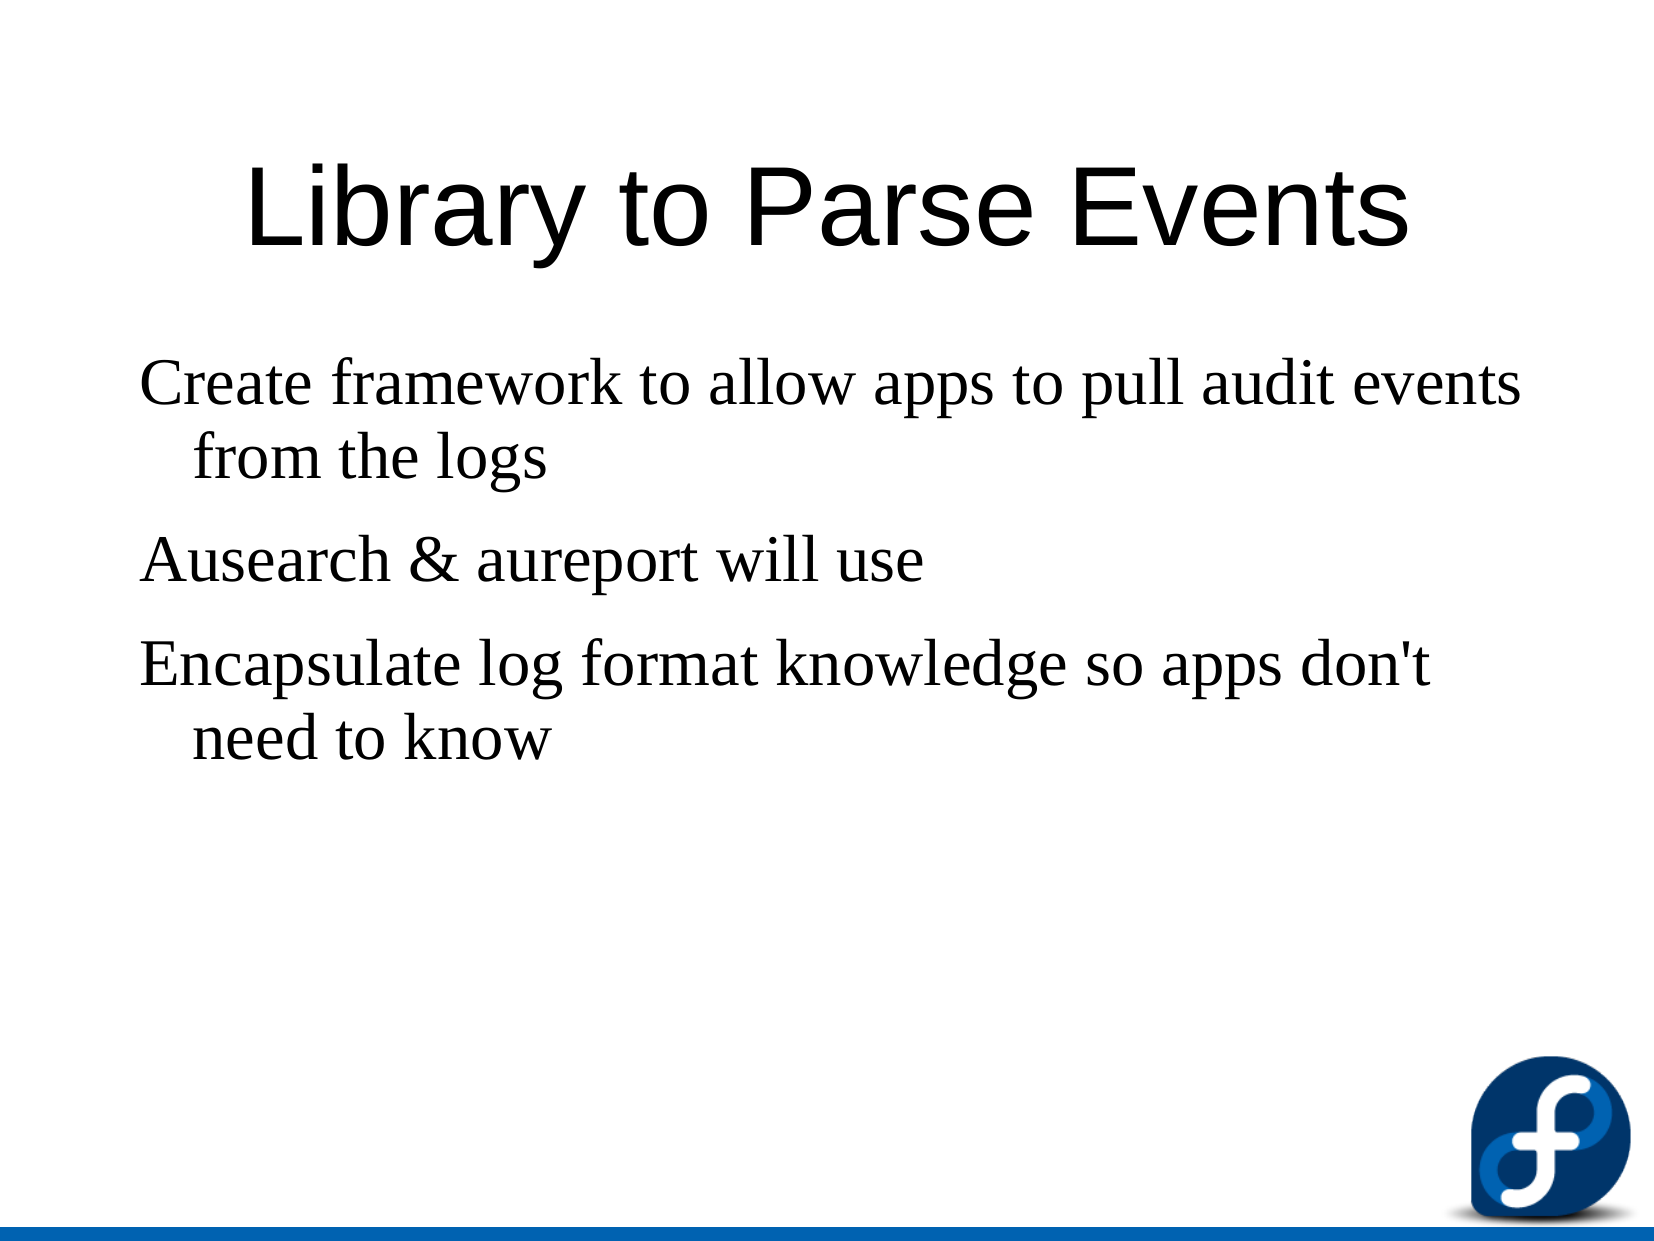

# Library to Parse Events
Create framework to allow apps to pull audit events from the logs
Ausearch & aureport will use
Encapsulate log format knowledge so apps don't need to know